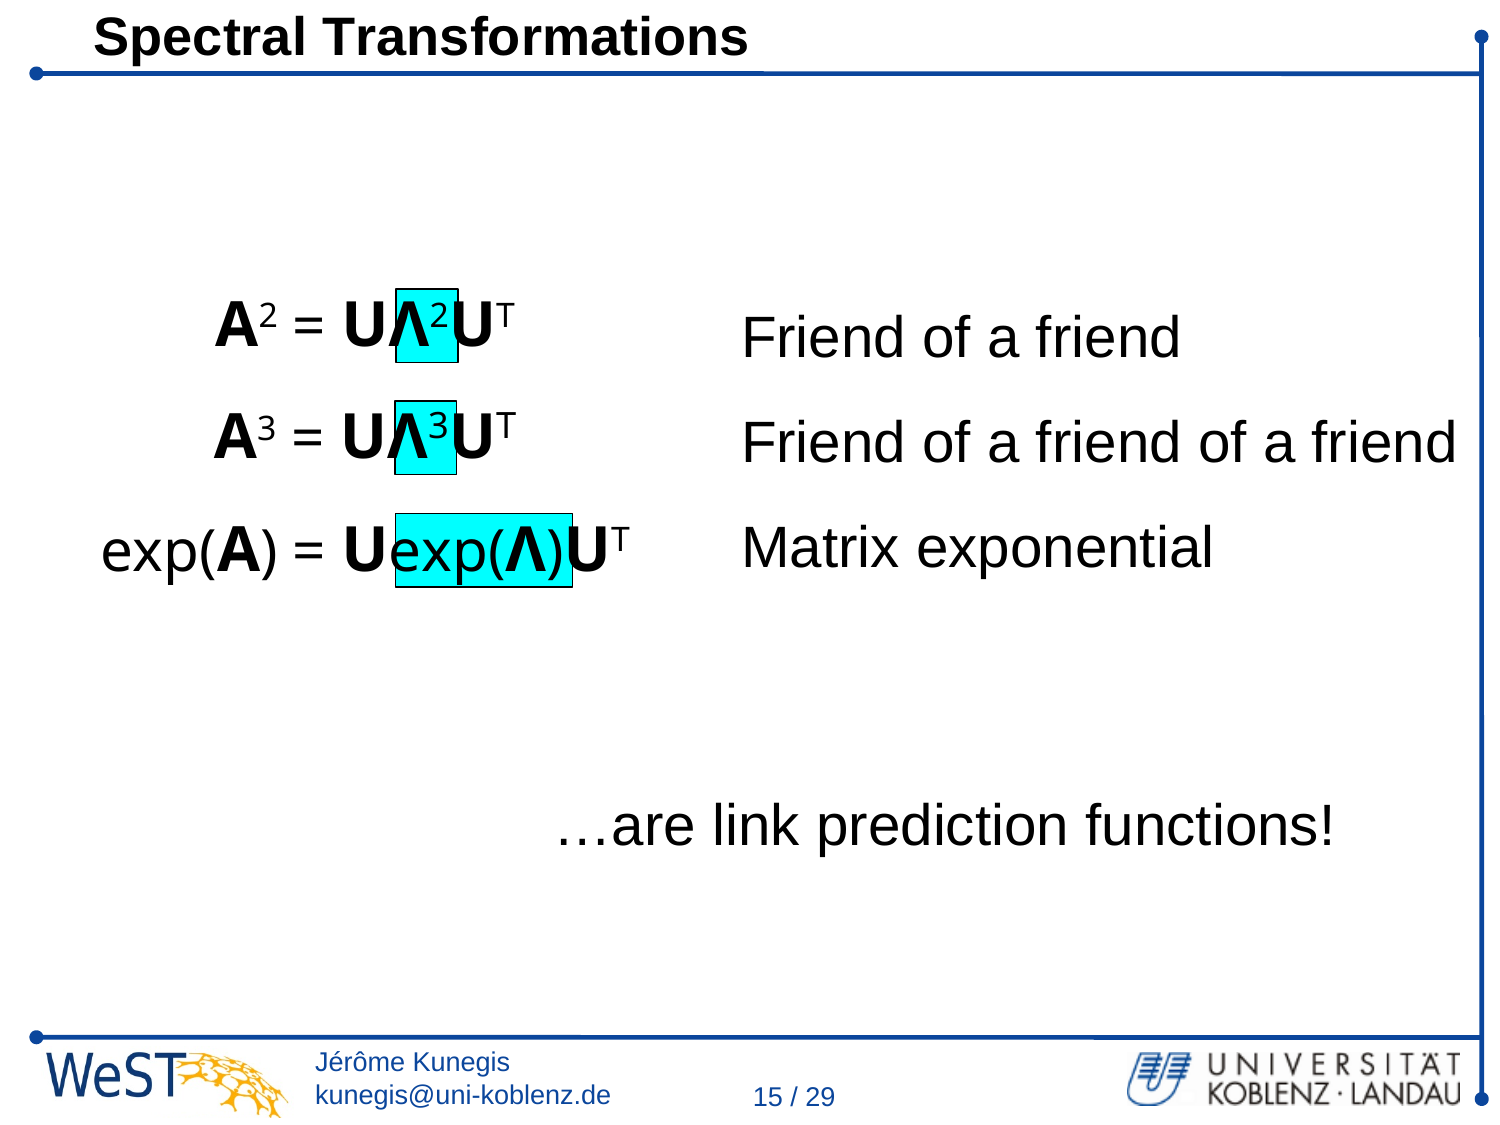

Spectral Transformations
A2 = UΛ2UT
A3 = UΛ3UT
exp(A) = Uexp(Λ)UT
Friend of a friend
Friend of a friend of a friend
Matrix exponential
…are link prediction functions!